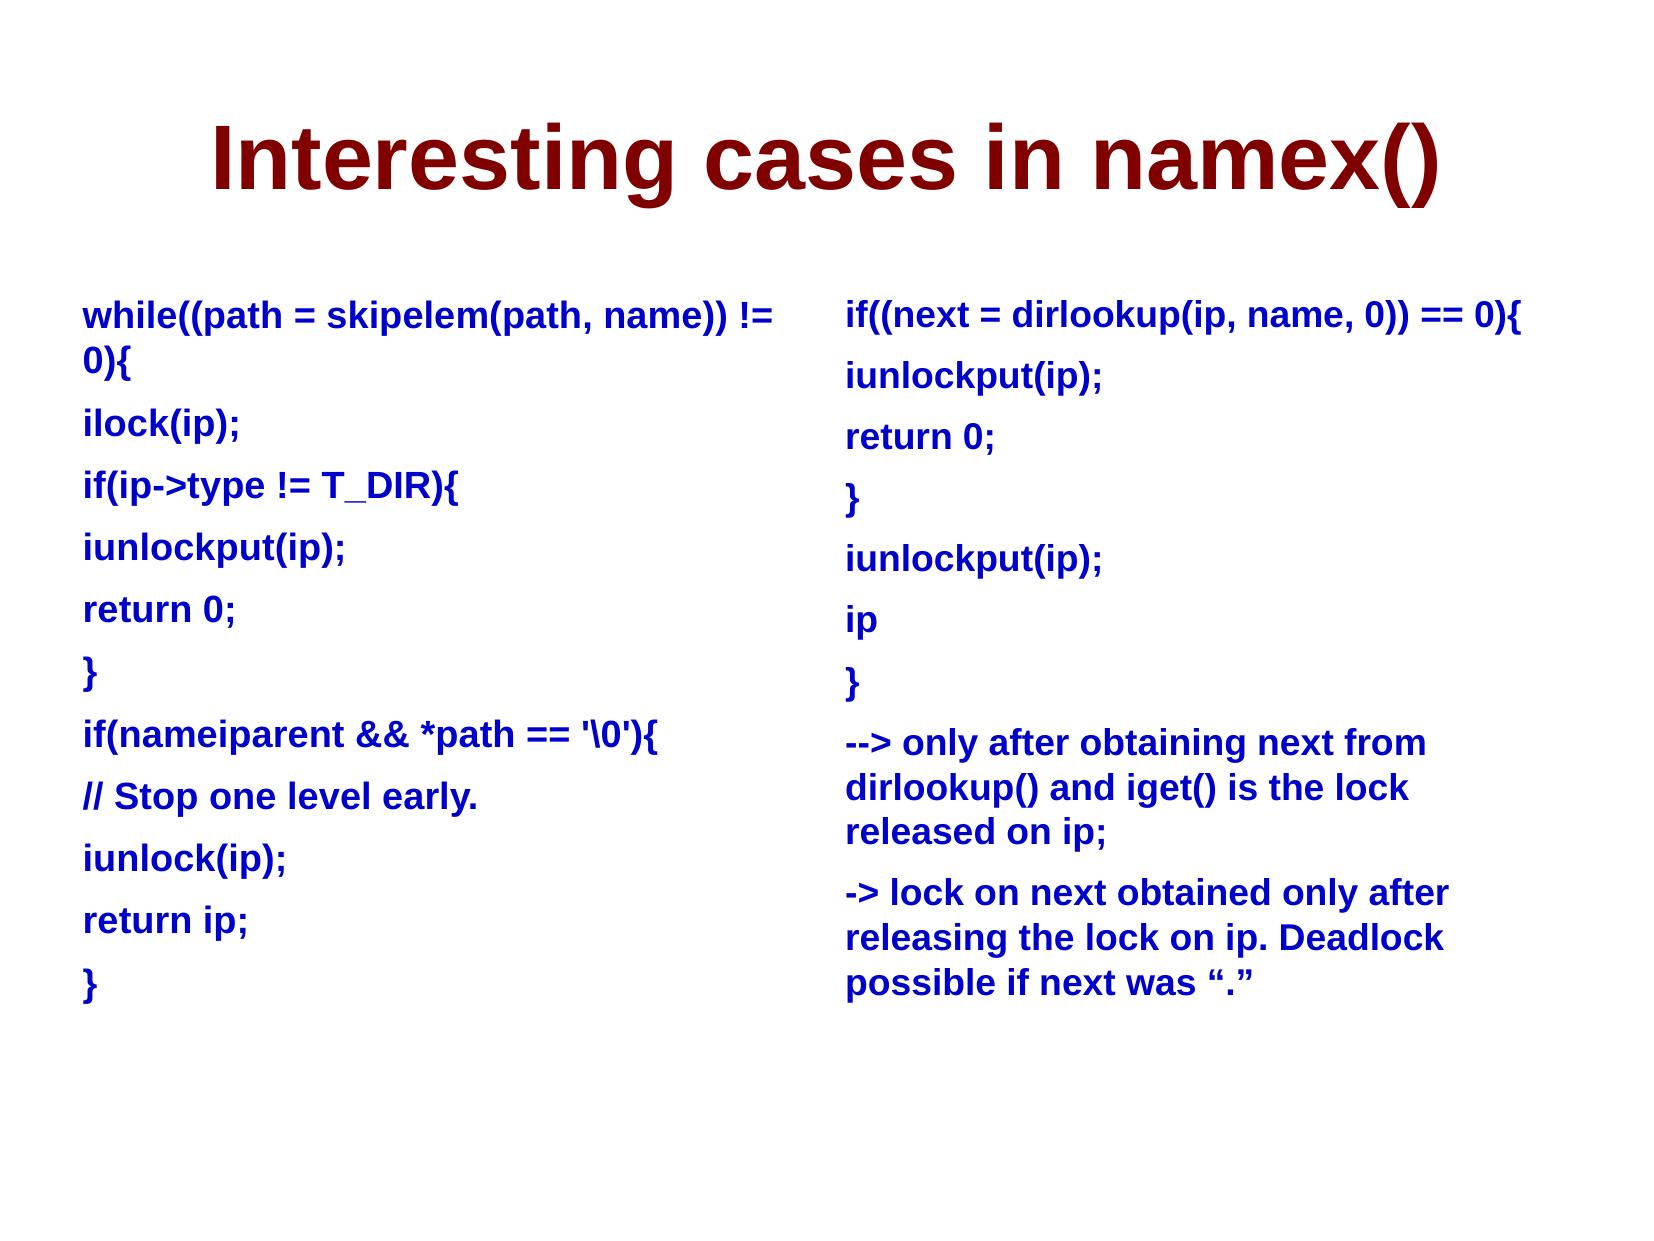

# Interesting cases in namex()
while((path = skipelem(path, name)) != 0){
ilock(ip);
if(ip->type != T_DIR){
iunlockput(ip);
return 0;
}
if(nameiparent && *path == '\0'){
// Stop one level early.
iunlock(ip);
return ip;
}
if((next = dirlookup(ip, name, 0)) == 0){
iunlockput(ip);
return 0;
}
iunlockput(ip);
ip
}
--> only after obtaining next from dirlookup() and iget() is the lock released on ip;
-> lock on next obtained only after releasing the lock on ip. Deadlock possible if next was “.”